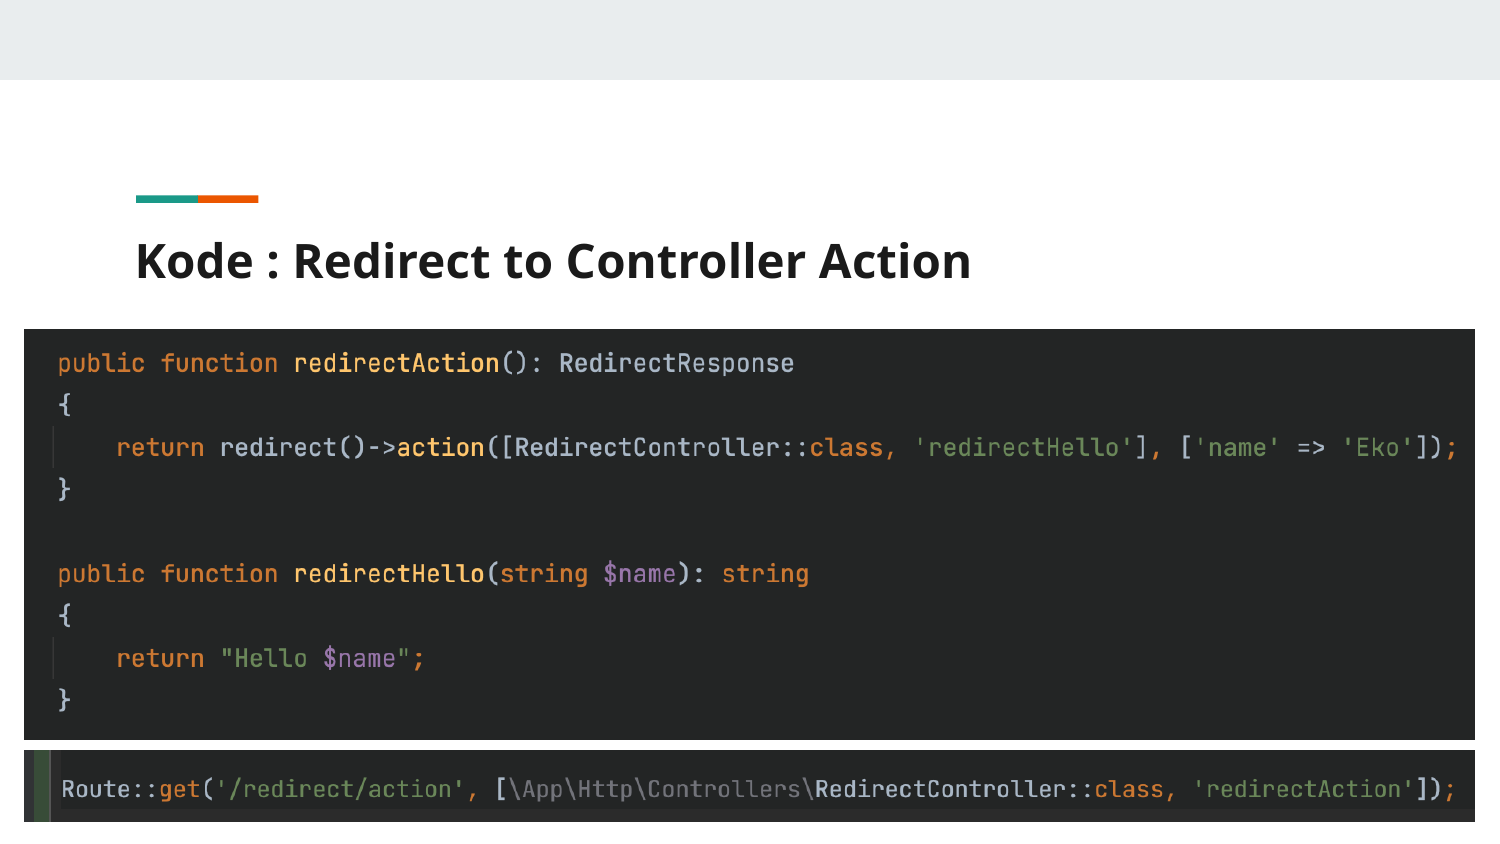

# Kode : Redirect to Controller Action